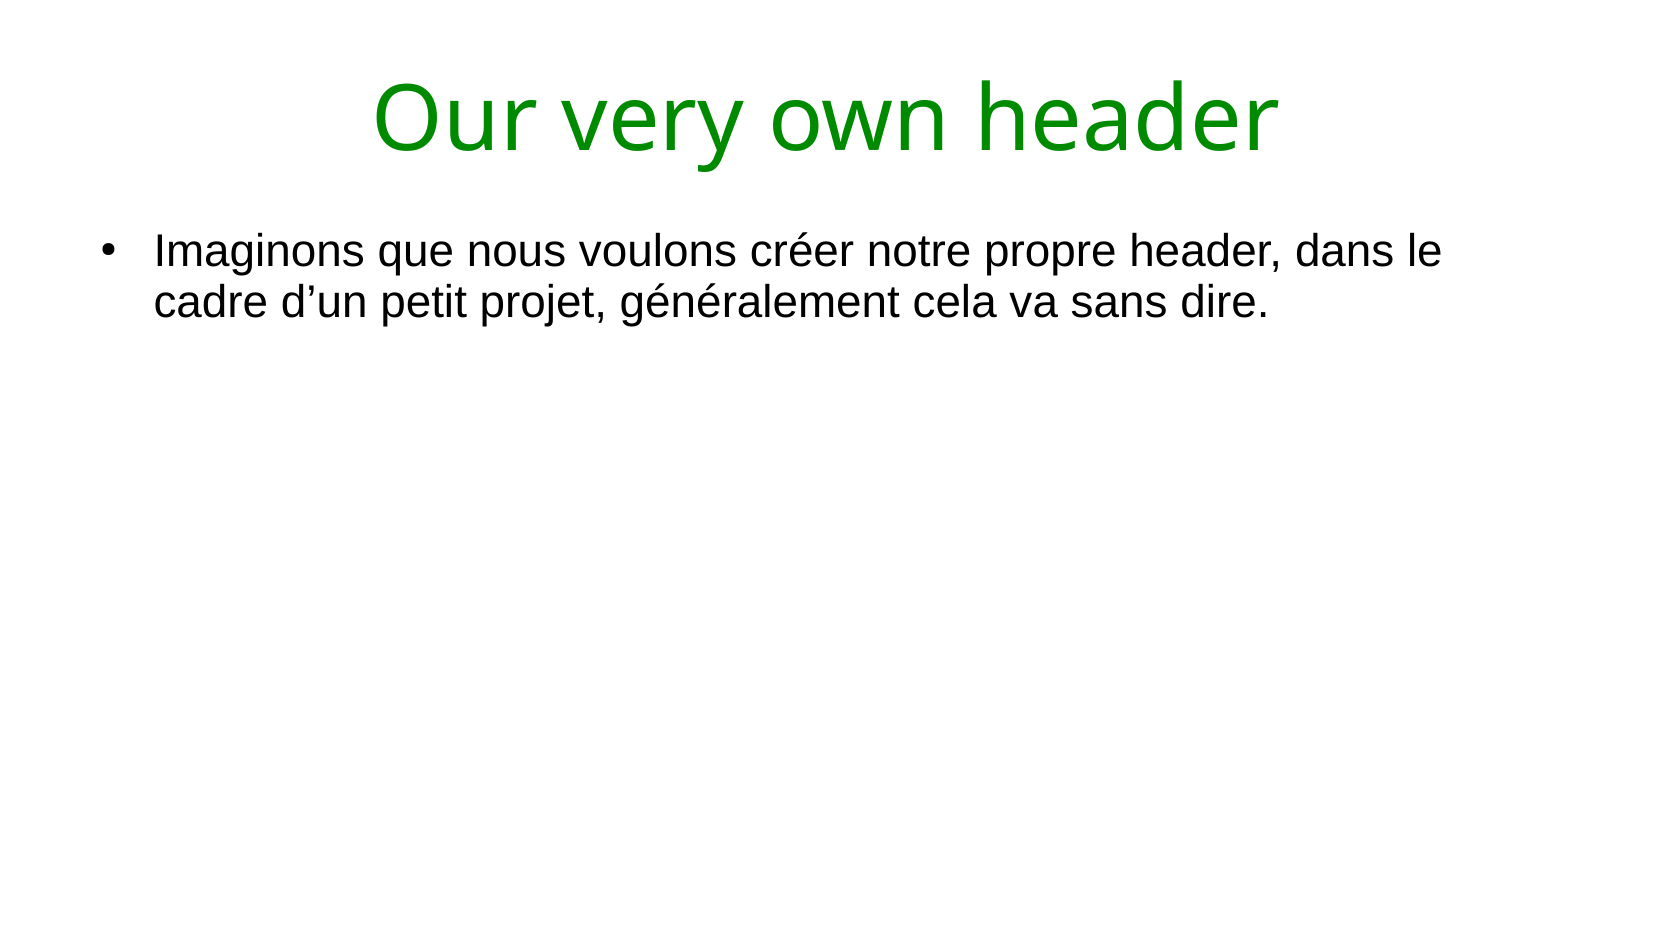

# Our very own header
Imaginons que nous voulons créer notre propre header, dans le cadre d’un petit projet, généralement cela va sans dire.